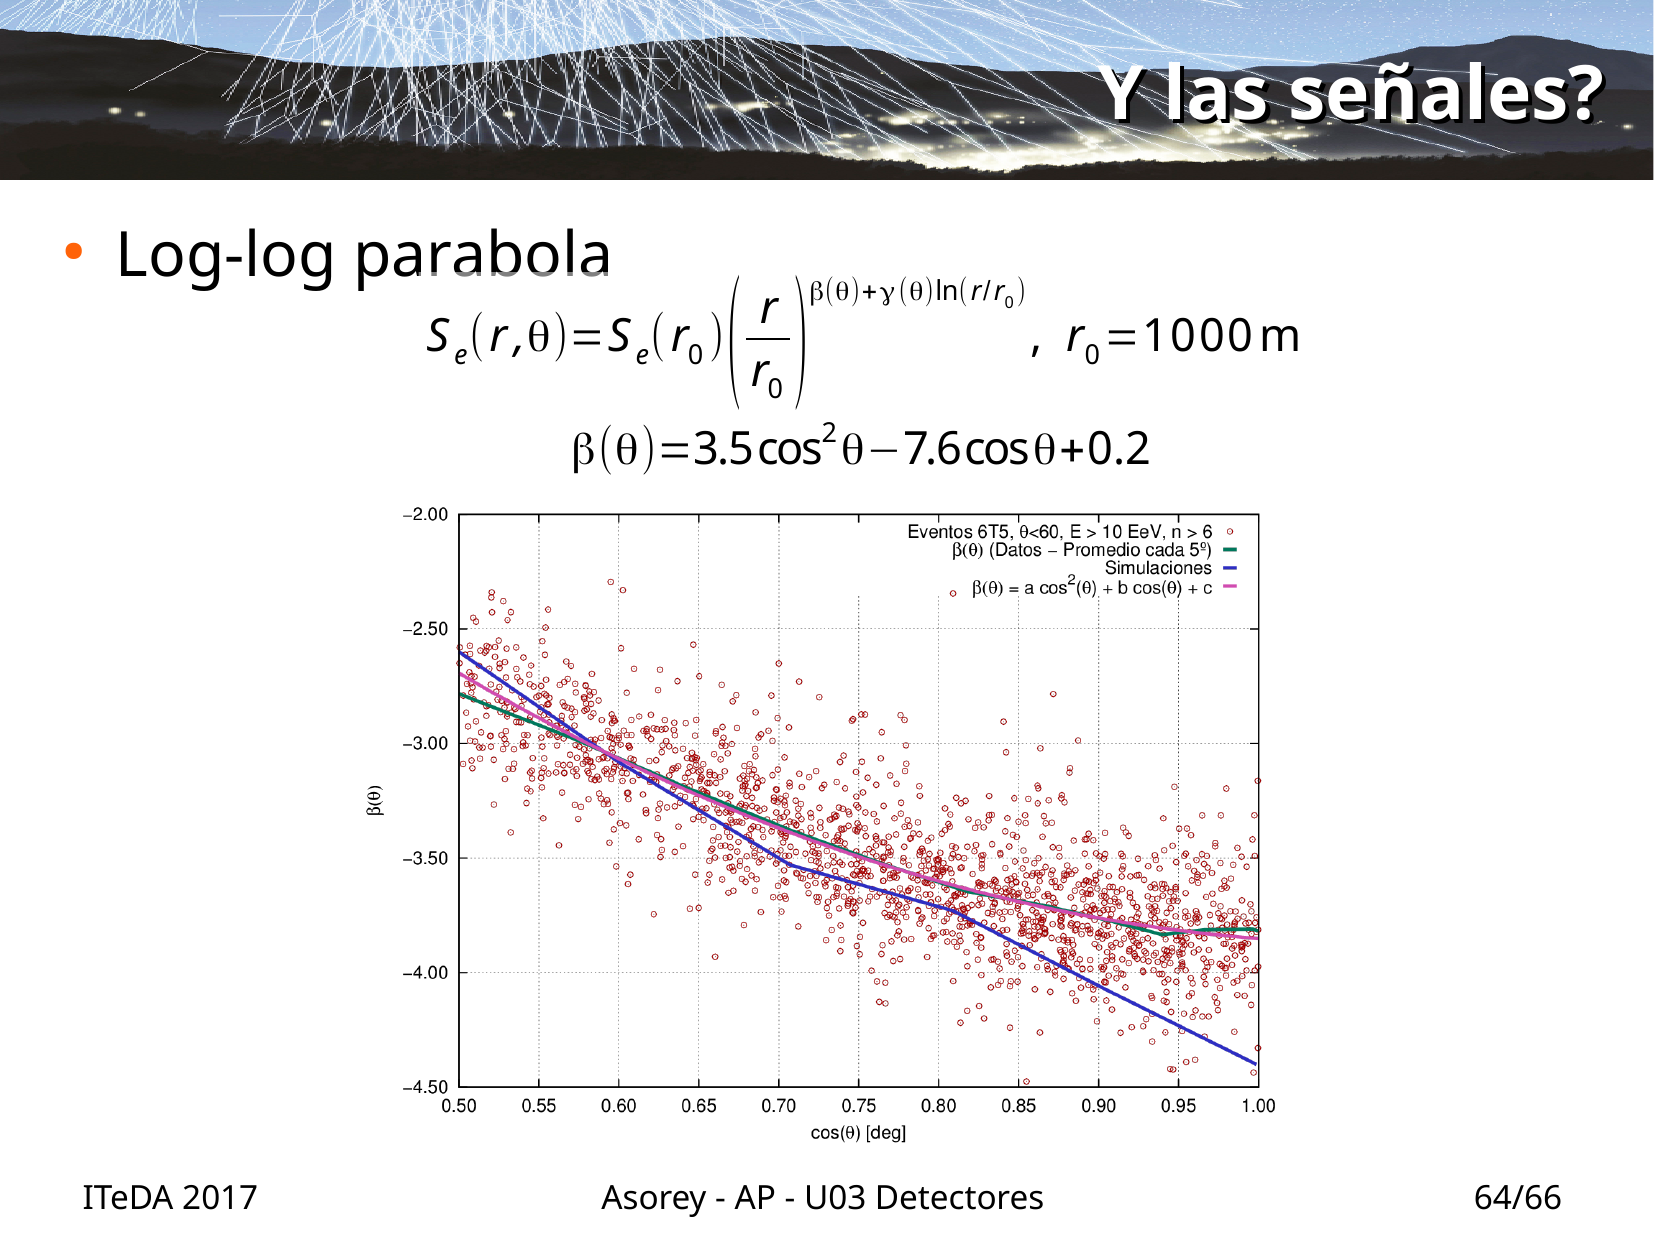

# Y las señales?
Log-log parabola
ITeDA 2017
Asorey - AP - U03 Detectores
64